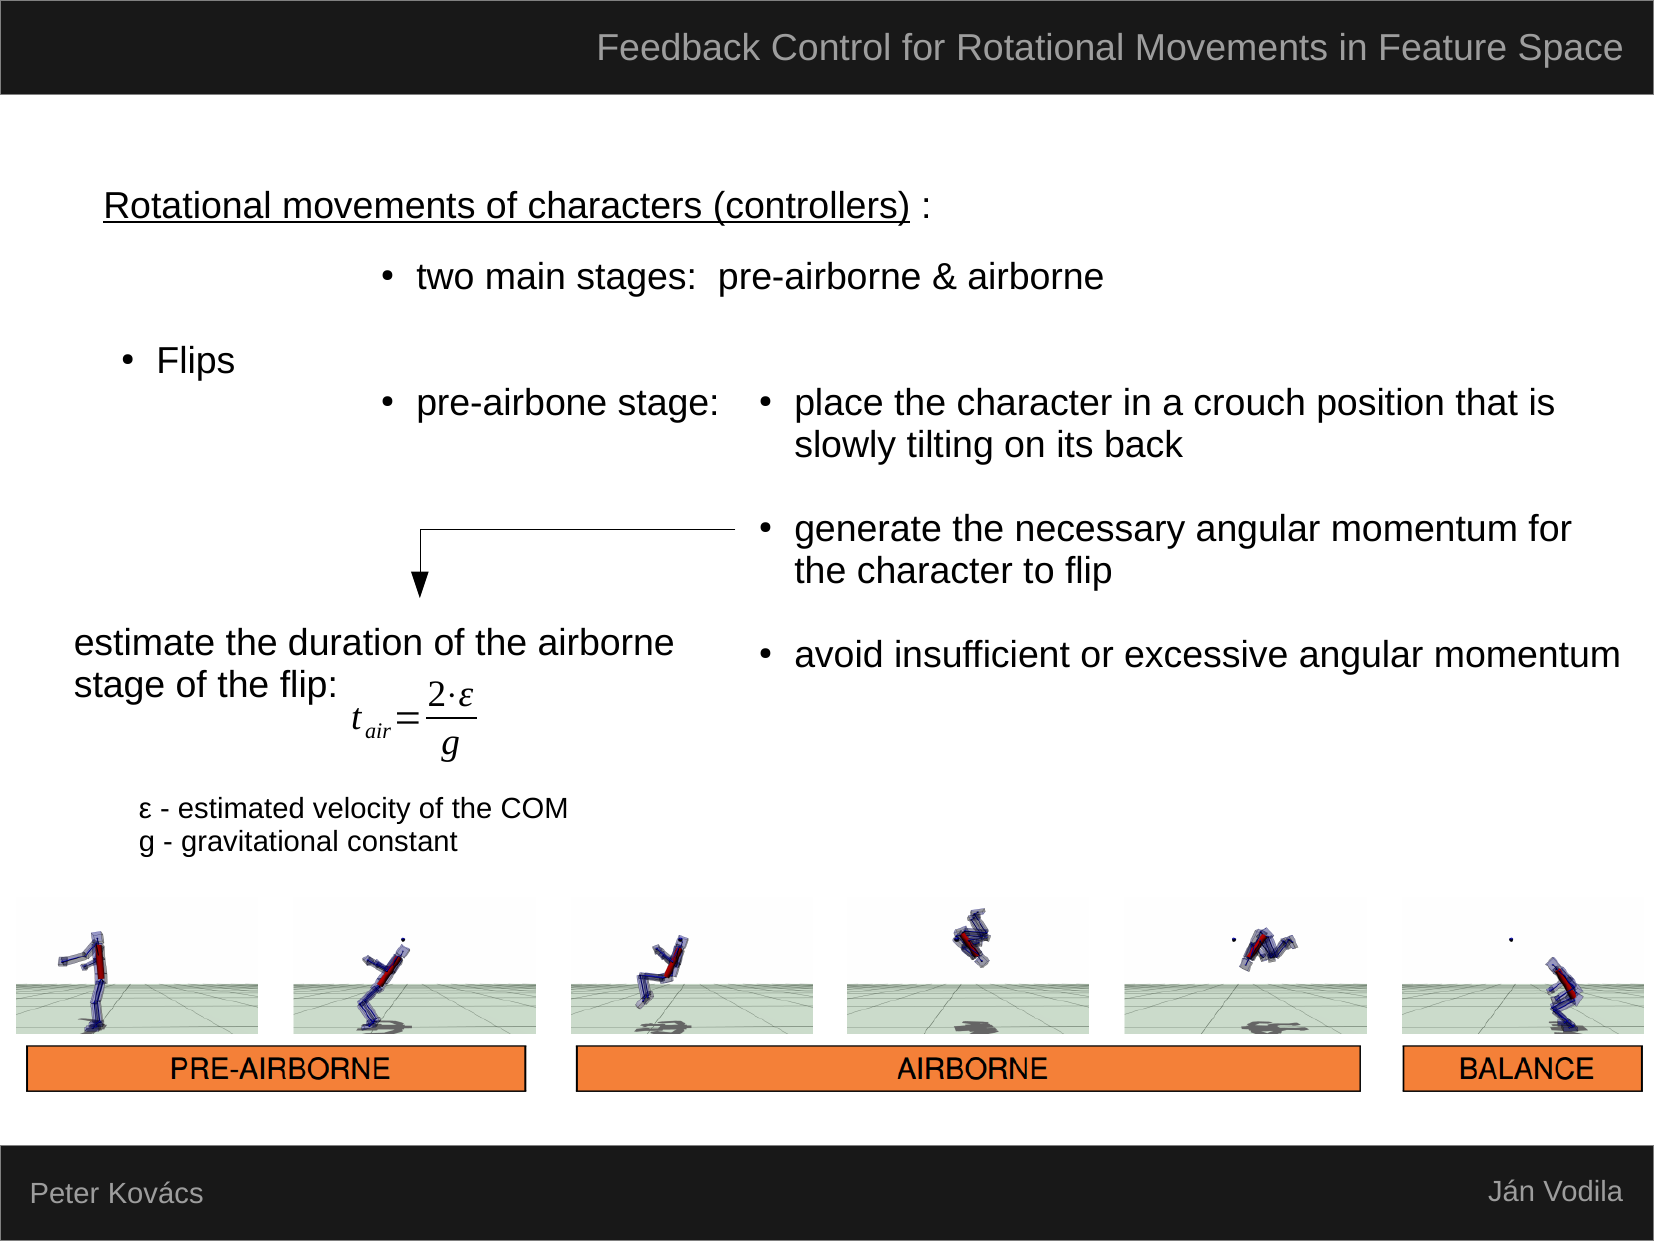

# Feedback Control for Rotational Movements in Feature Space
Rotational movements of characters (controllers) :
Flips
two main stages: pre-airborne & airborne
pre-airbone stage:
place the character in a crouch position that is slowly tilting on its back
generate the necessary angular momentum for the character to flip
avoid insufficient or excessive angular momentum
estimate the duration of the airborne stage of the flip:
ε - estimated velocity of the COM
g - gravitational constant
Ján Vodila
Peter Kovács